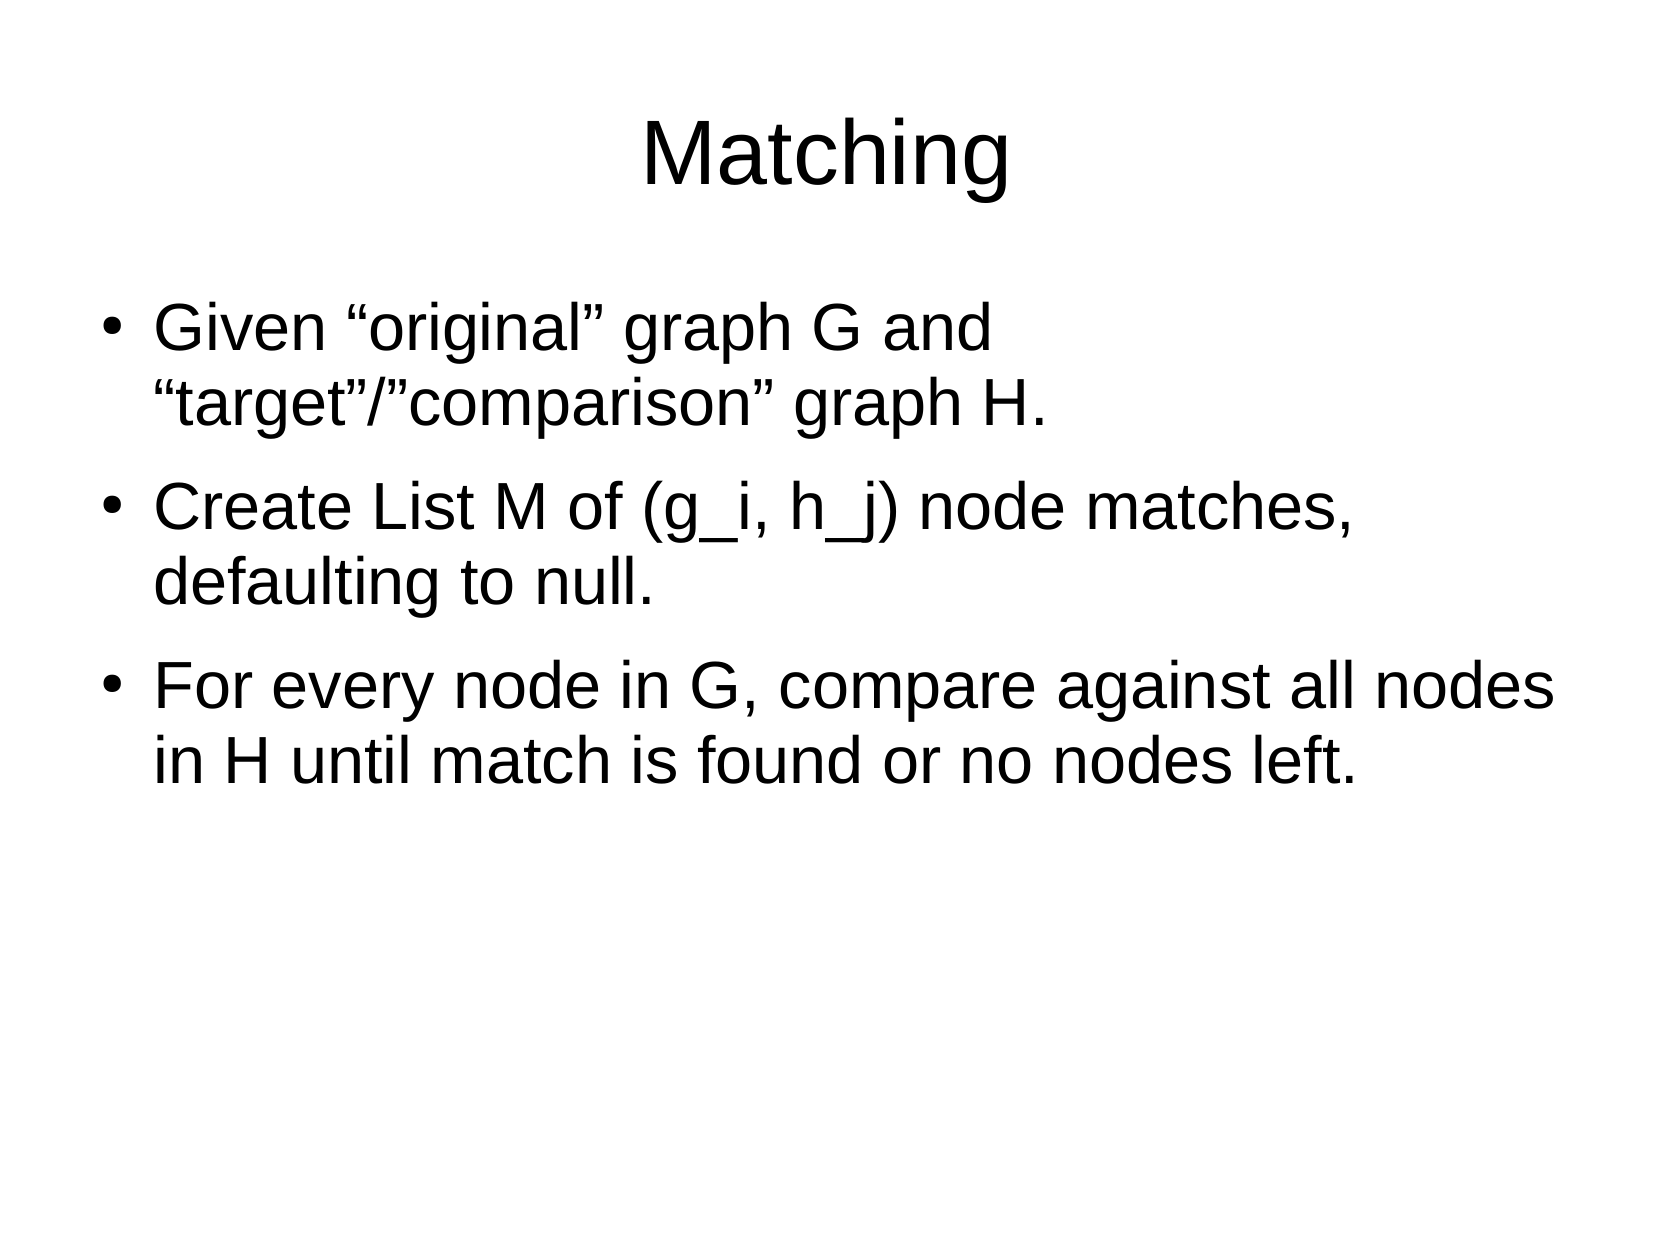

# Matching
Given “original” graph G and “target”/”comparison” graph H.
Create List M of (g_i, h_j) node matches, defaulting to null.
For every node in G, compare against all nodes in H until match is found or no nodes left.